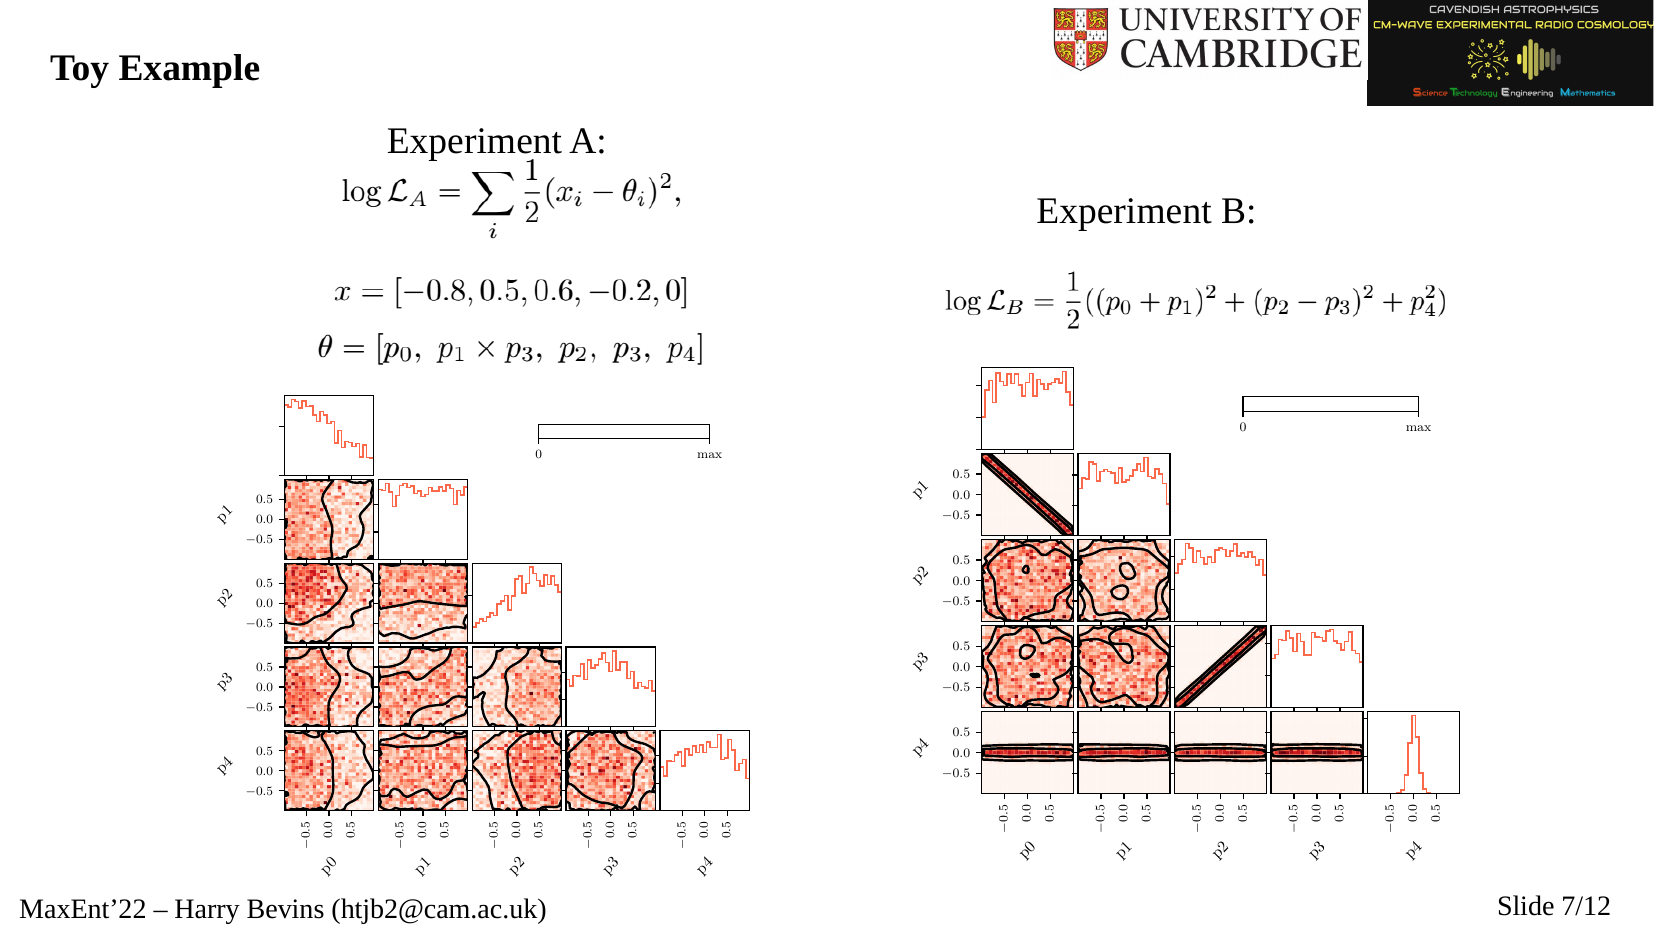

Toy Example
Experiment A:
Experiment B:
Slide 7/12
MaxEnt’22 – Harry Bevins (htjb2@cam.ac.uk)